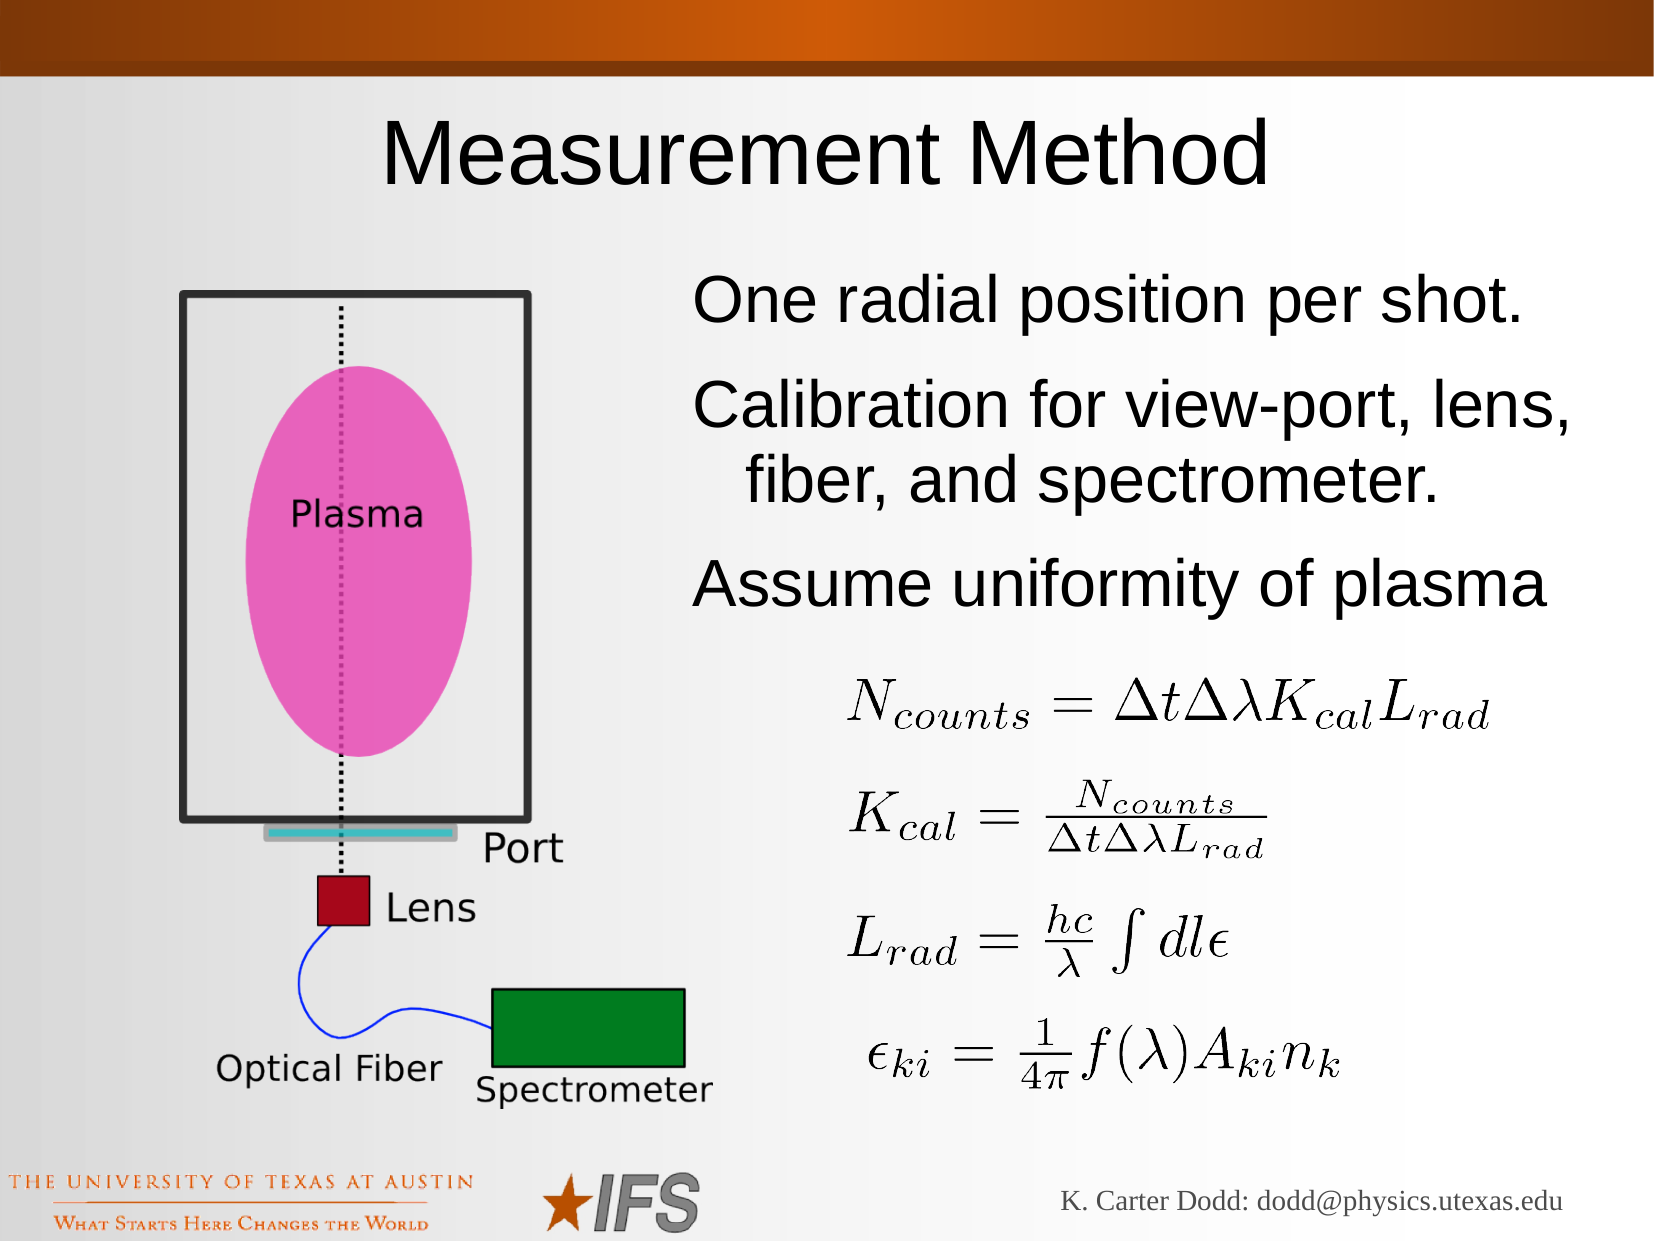

# Measurement Method
One radial position per shot.
Calibration for view-port, lens, fiber, and spectrometer.
Assume uniformity of plasma